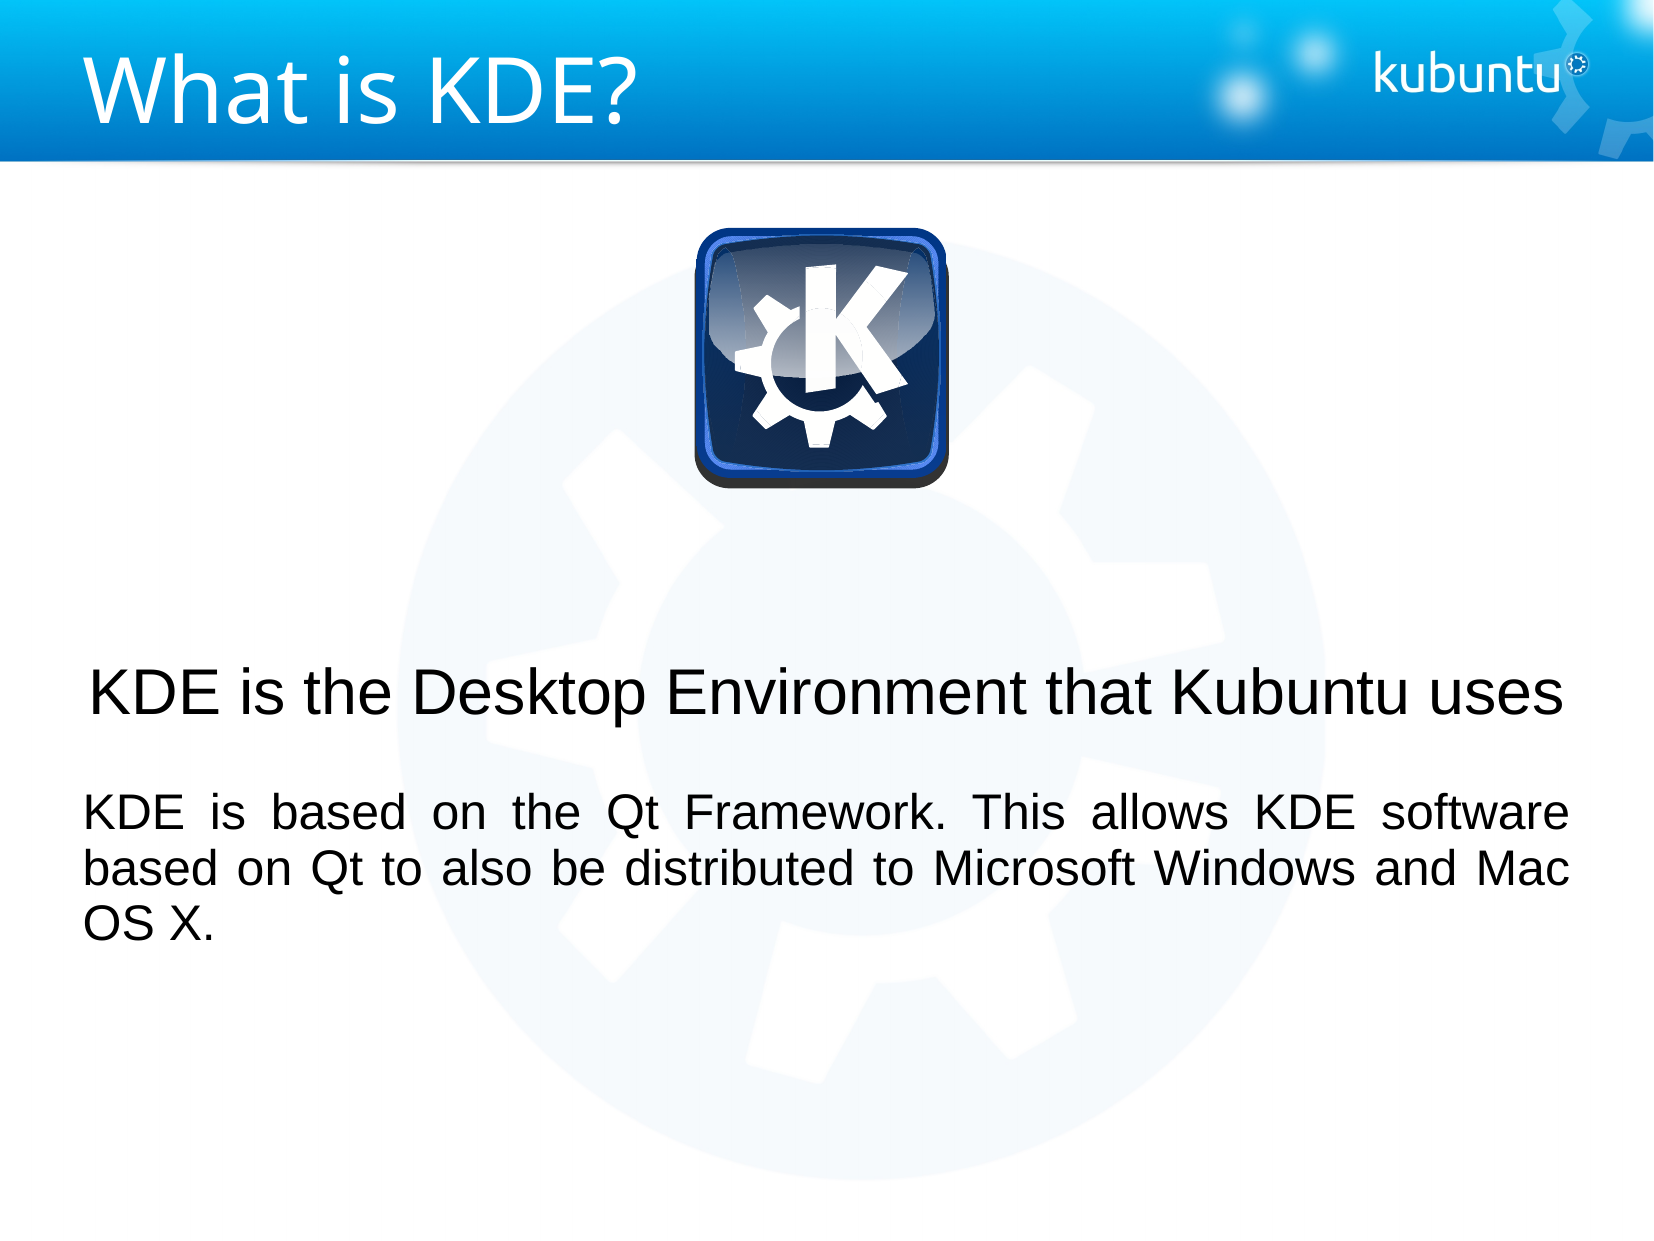

What is KDE?
# KDE is the Desktop Environment that Kubuntu uses
KDE is based on the Qt Framework. This allows KDE software based on Qt to also be distributed to Microsoft Windows and Mac OS X.